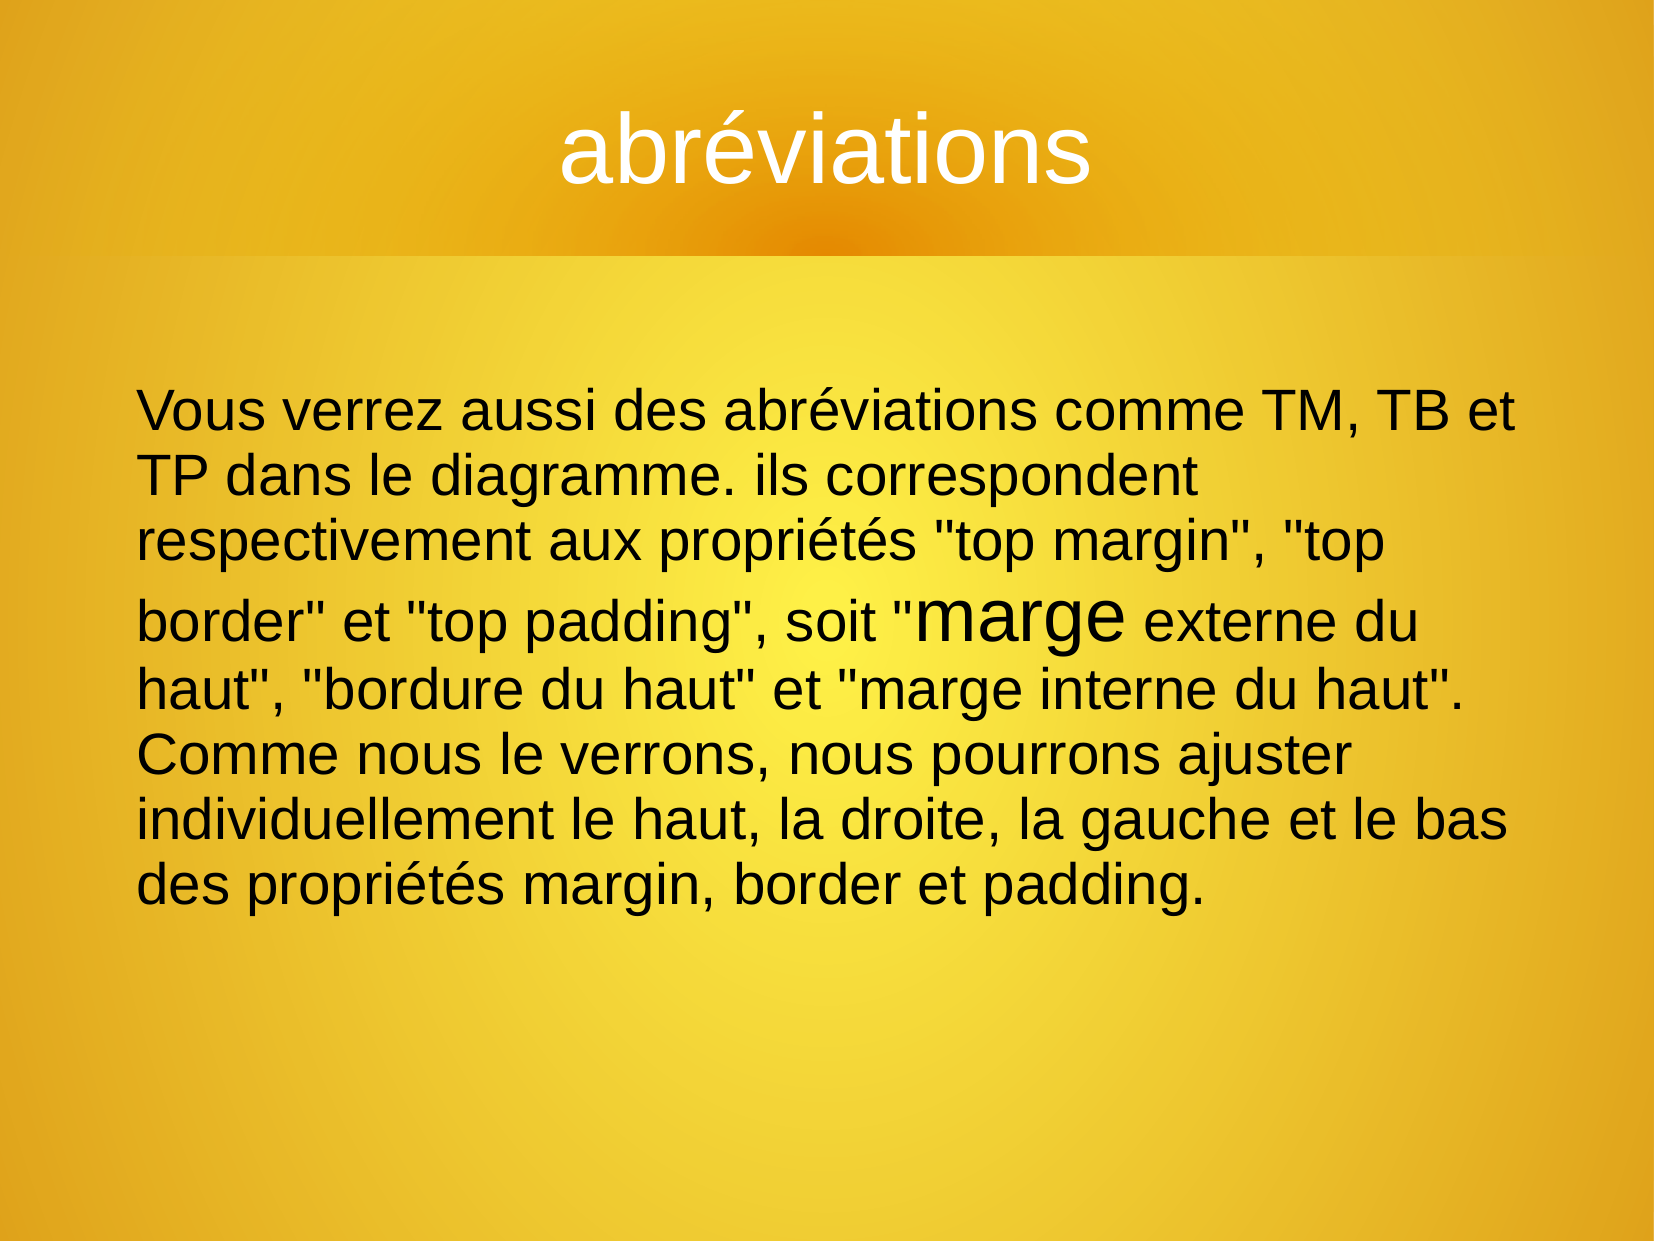

# abréviations
Vous verrez aussi des abréviations comme TM, TB et TP dans le diagramme. ils correspondent respectivement aux propriétés "top margin", "top border" et "top padding", soit "marge externe du haut", "bordure du haut" et "marge interne du haut". Comme nous le verrons, nous pourrons ajuster individuellement le haut, la droite, la gauche et le bas des propriétés margin, border et padding.